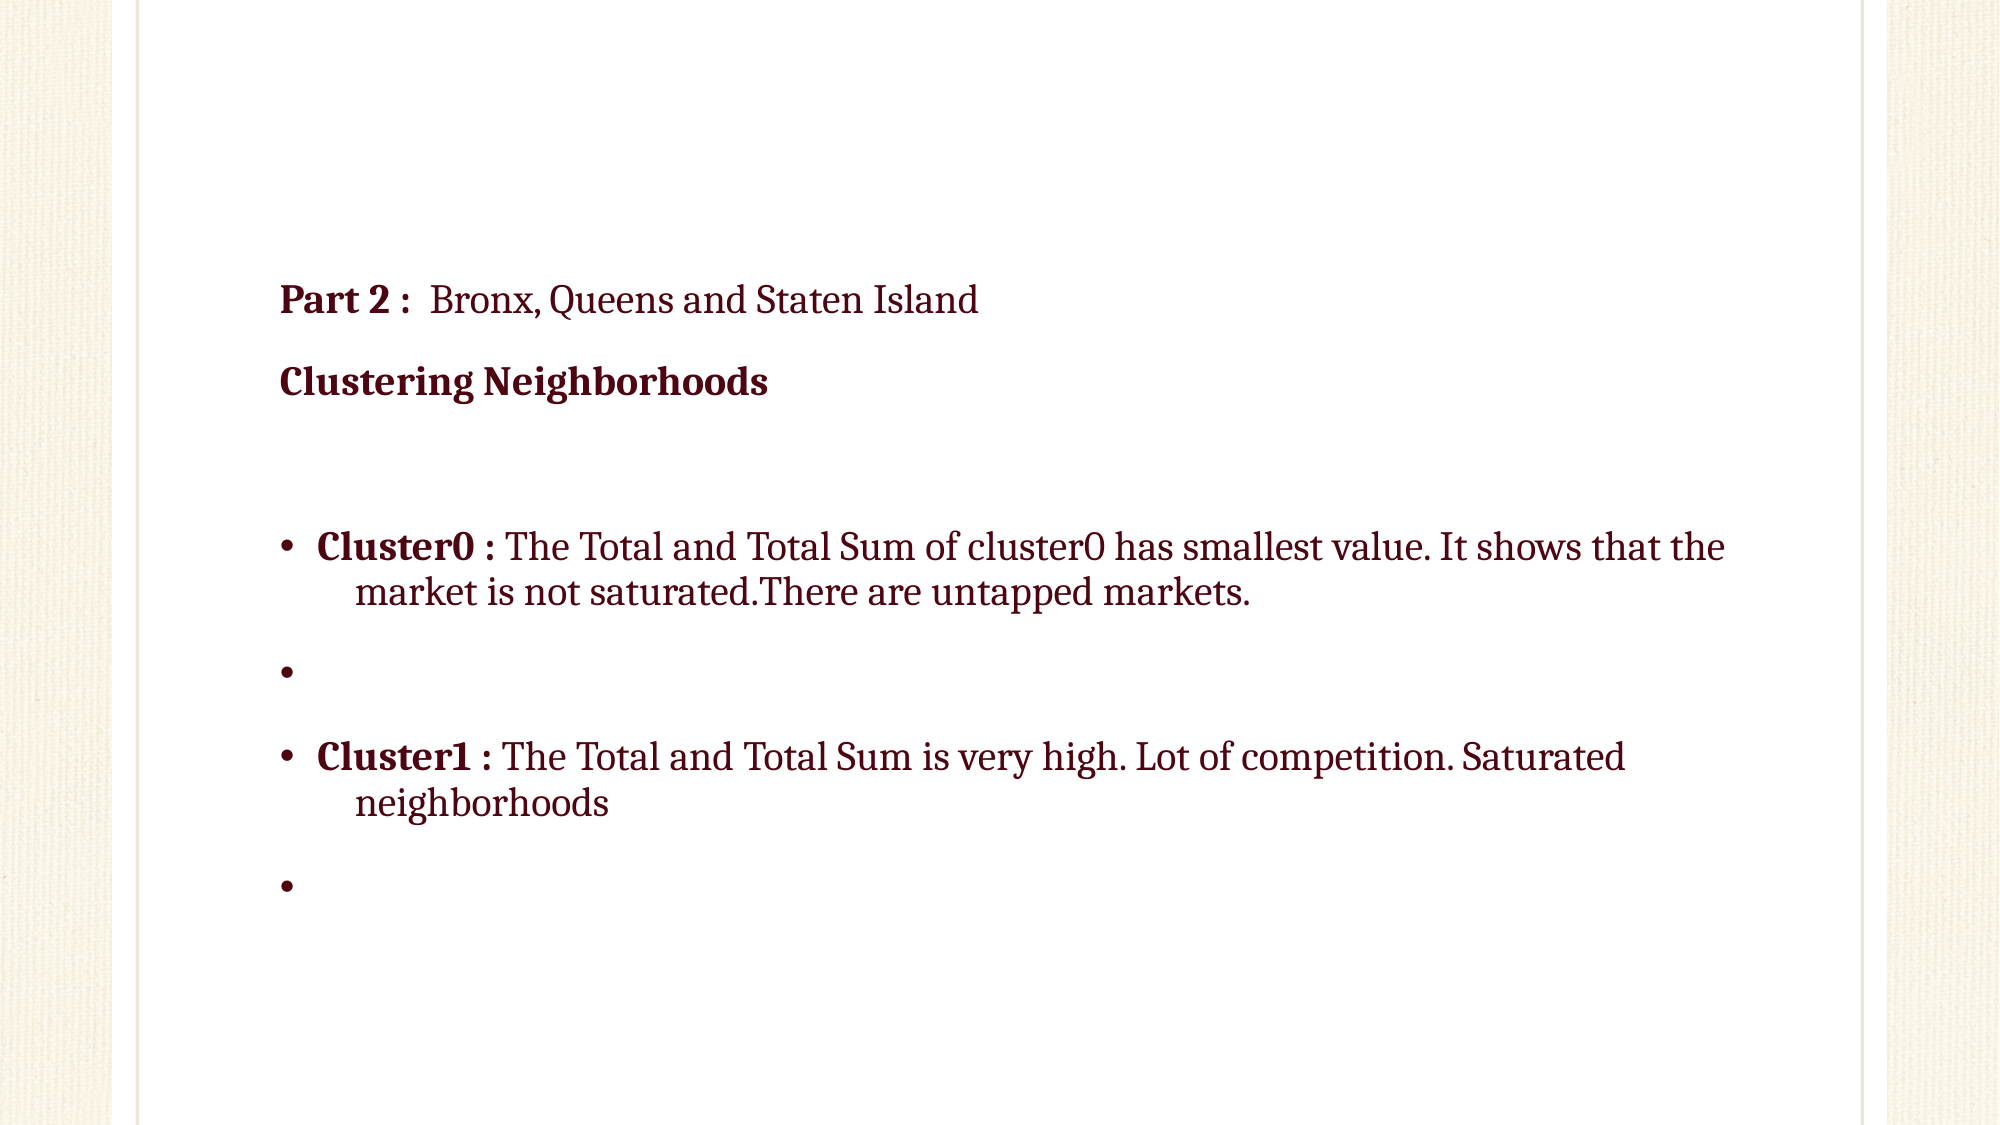

# Part 2 : Bronx, Queens and Staten Island
Clustering Neighborhoods
Cluster0 : The Total and Total Sum of cluster0 has smallest value. It shows that the market is not saturated.There are untapped markets.
Cluster1 : The Total and Total Sum is very high. Lot of competition. Saturated neighborhoods